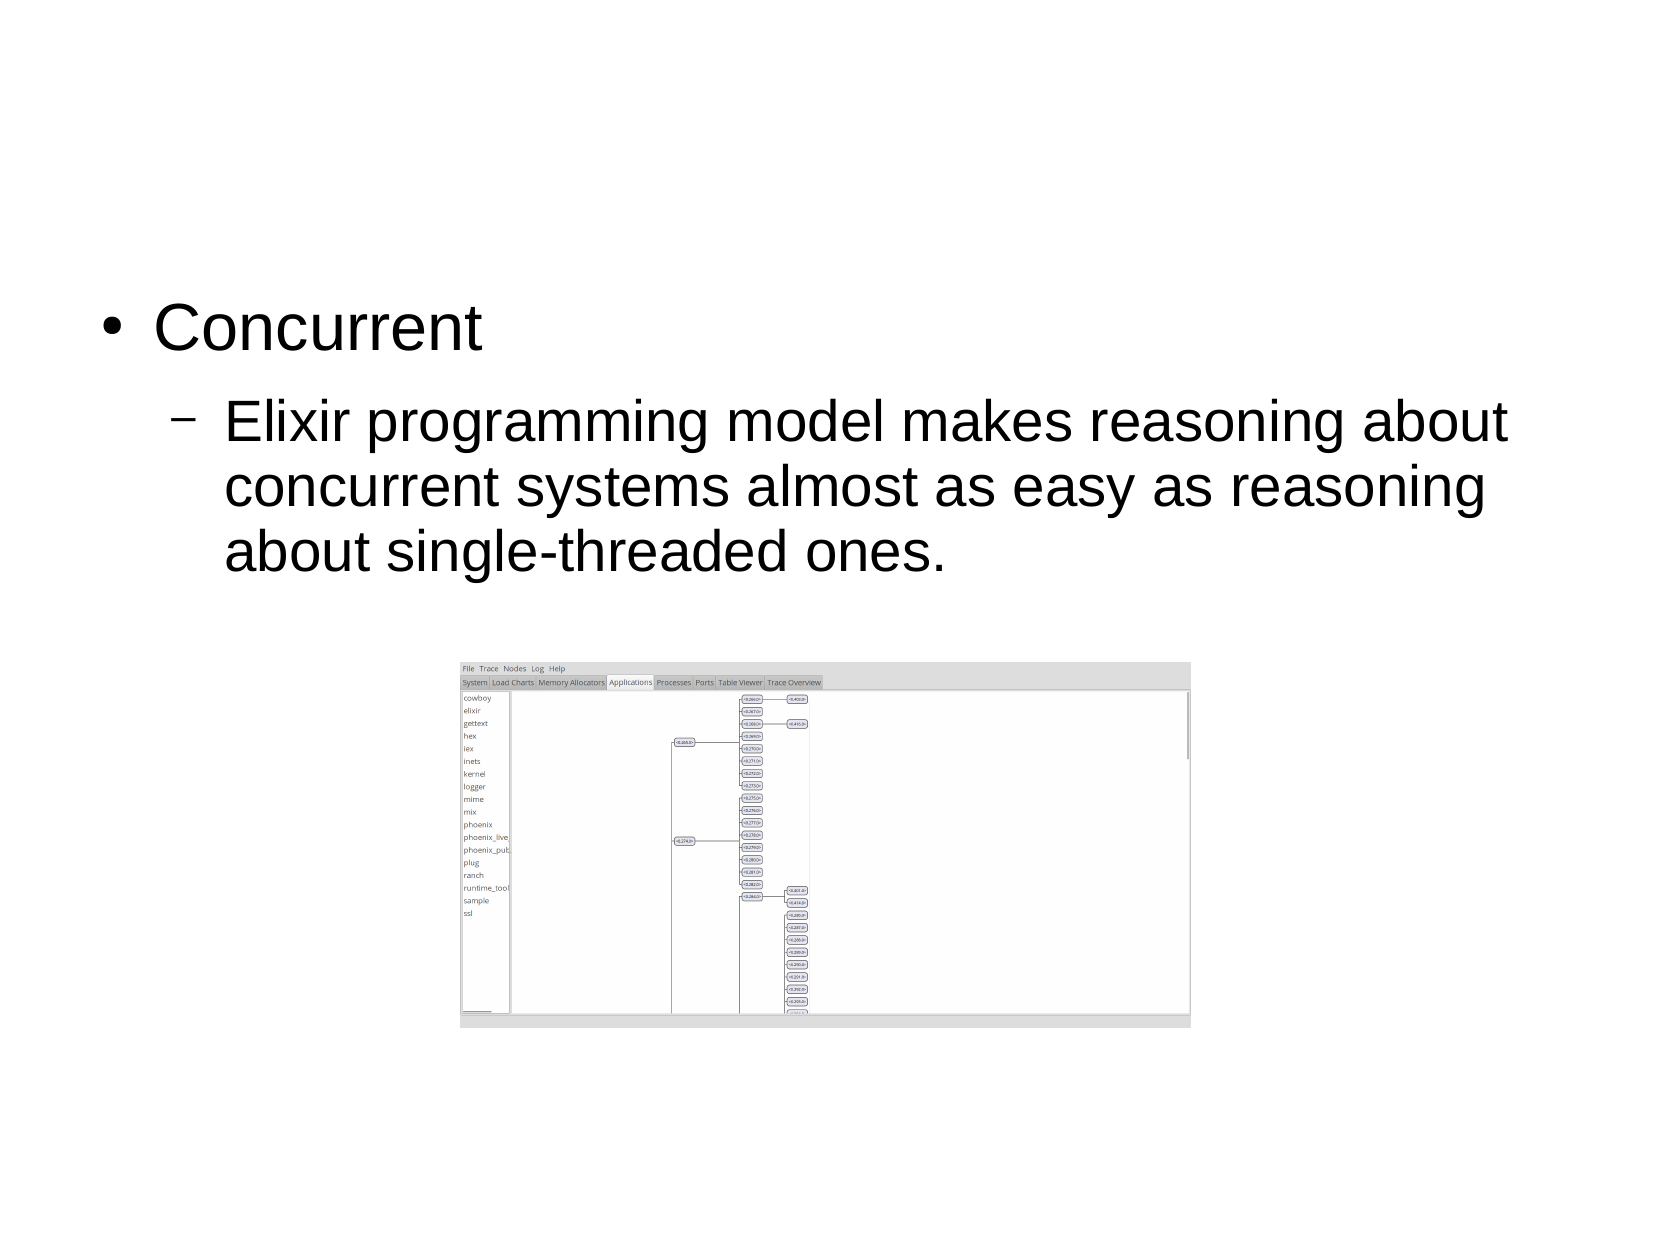

#
Concurrent
Elixir programming model makes reasoning about concurrent systems almost as easy as reasoning about single-threaded ones.